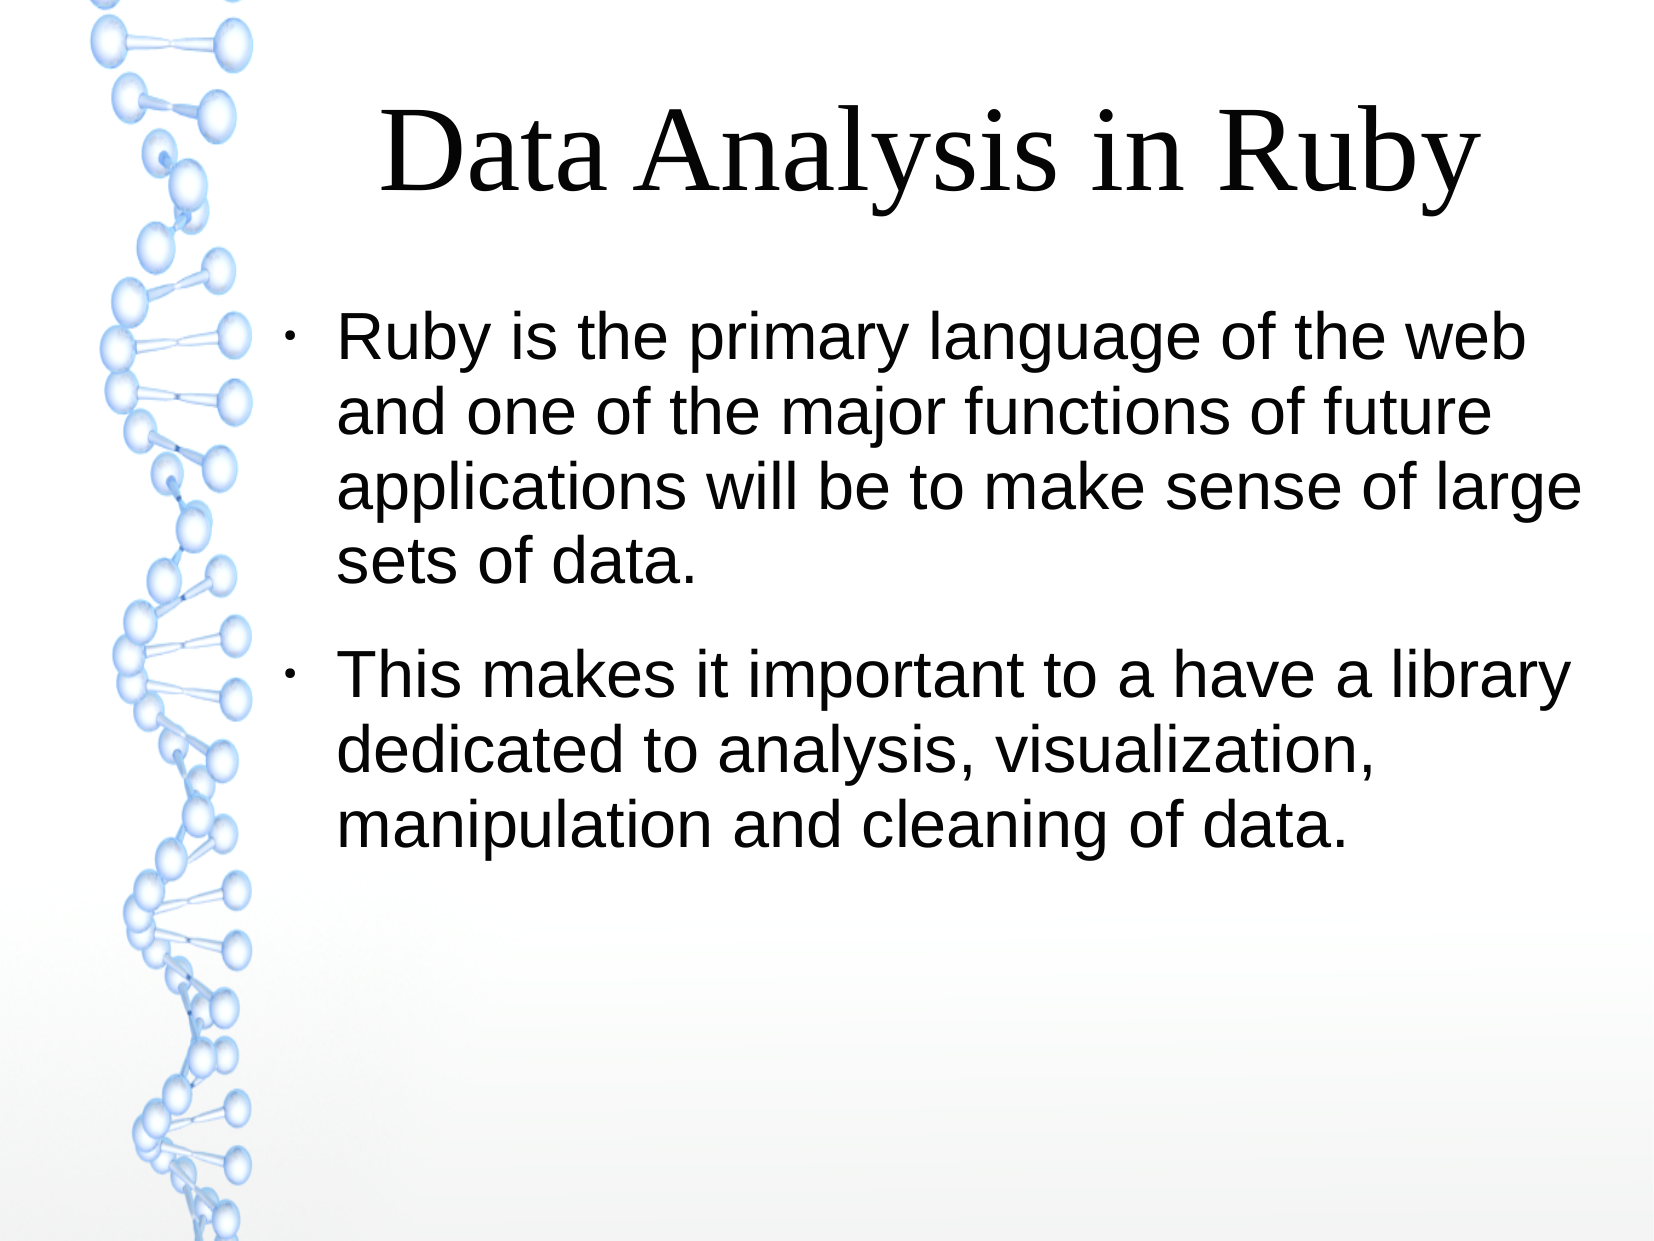

# Data Analysis in Ruby
Ruby is the primary language of the web and one of the major functions of future applications will be to make sense of large sets of data.
This makes it important to a have a library dedicated to analysis, visualization, manipulation and cleaning of data.